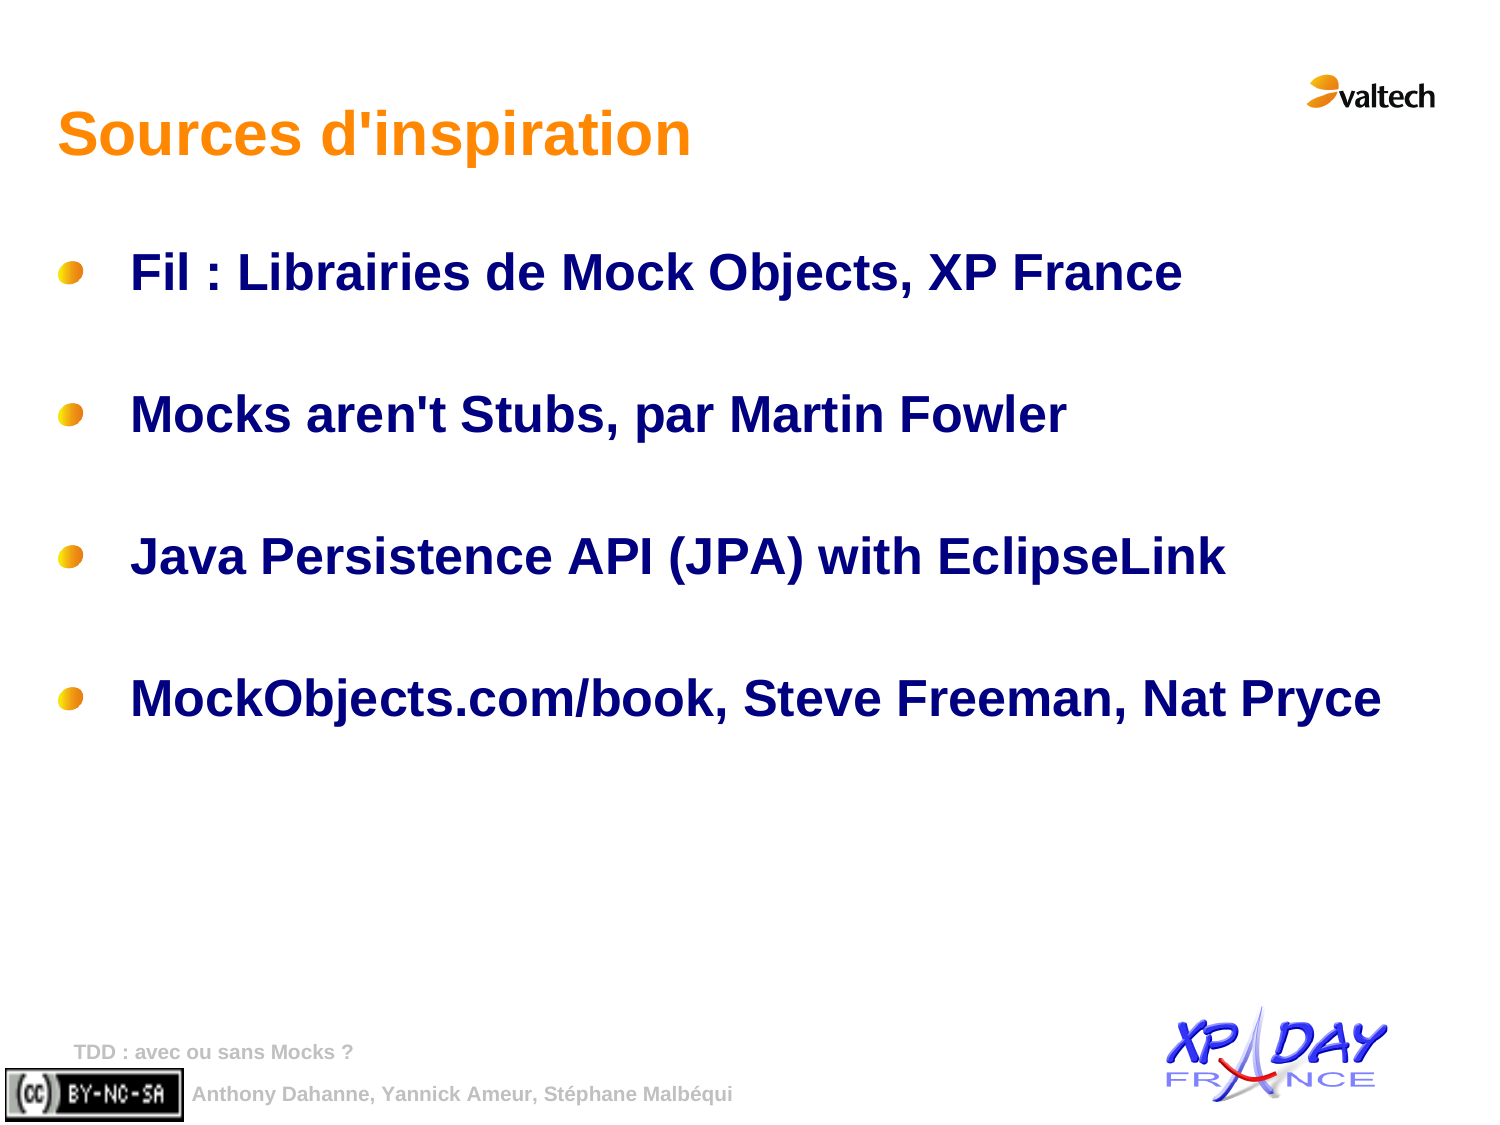

# Sources d'inspiration
Fil : Librairies de Mock Objects, XP France
Mocks aren't Stubs, par Martin Fowler
Java Persistence API (JPA) with EclipseLink
MockObjects.com/book, Steve Freeman, Nat Pryce
TDD : avec ou sans Mocks ?
14